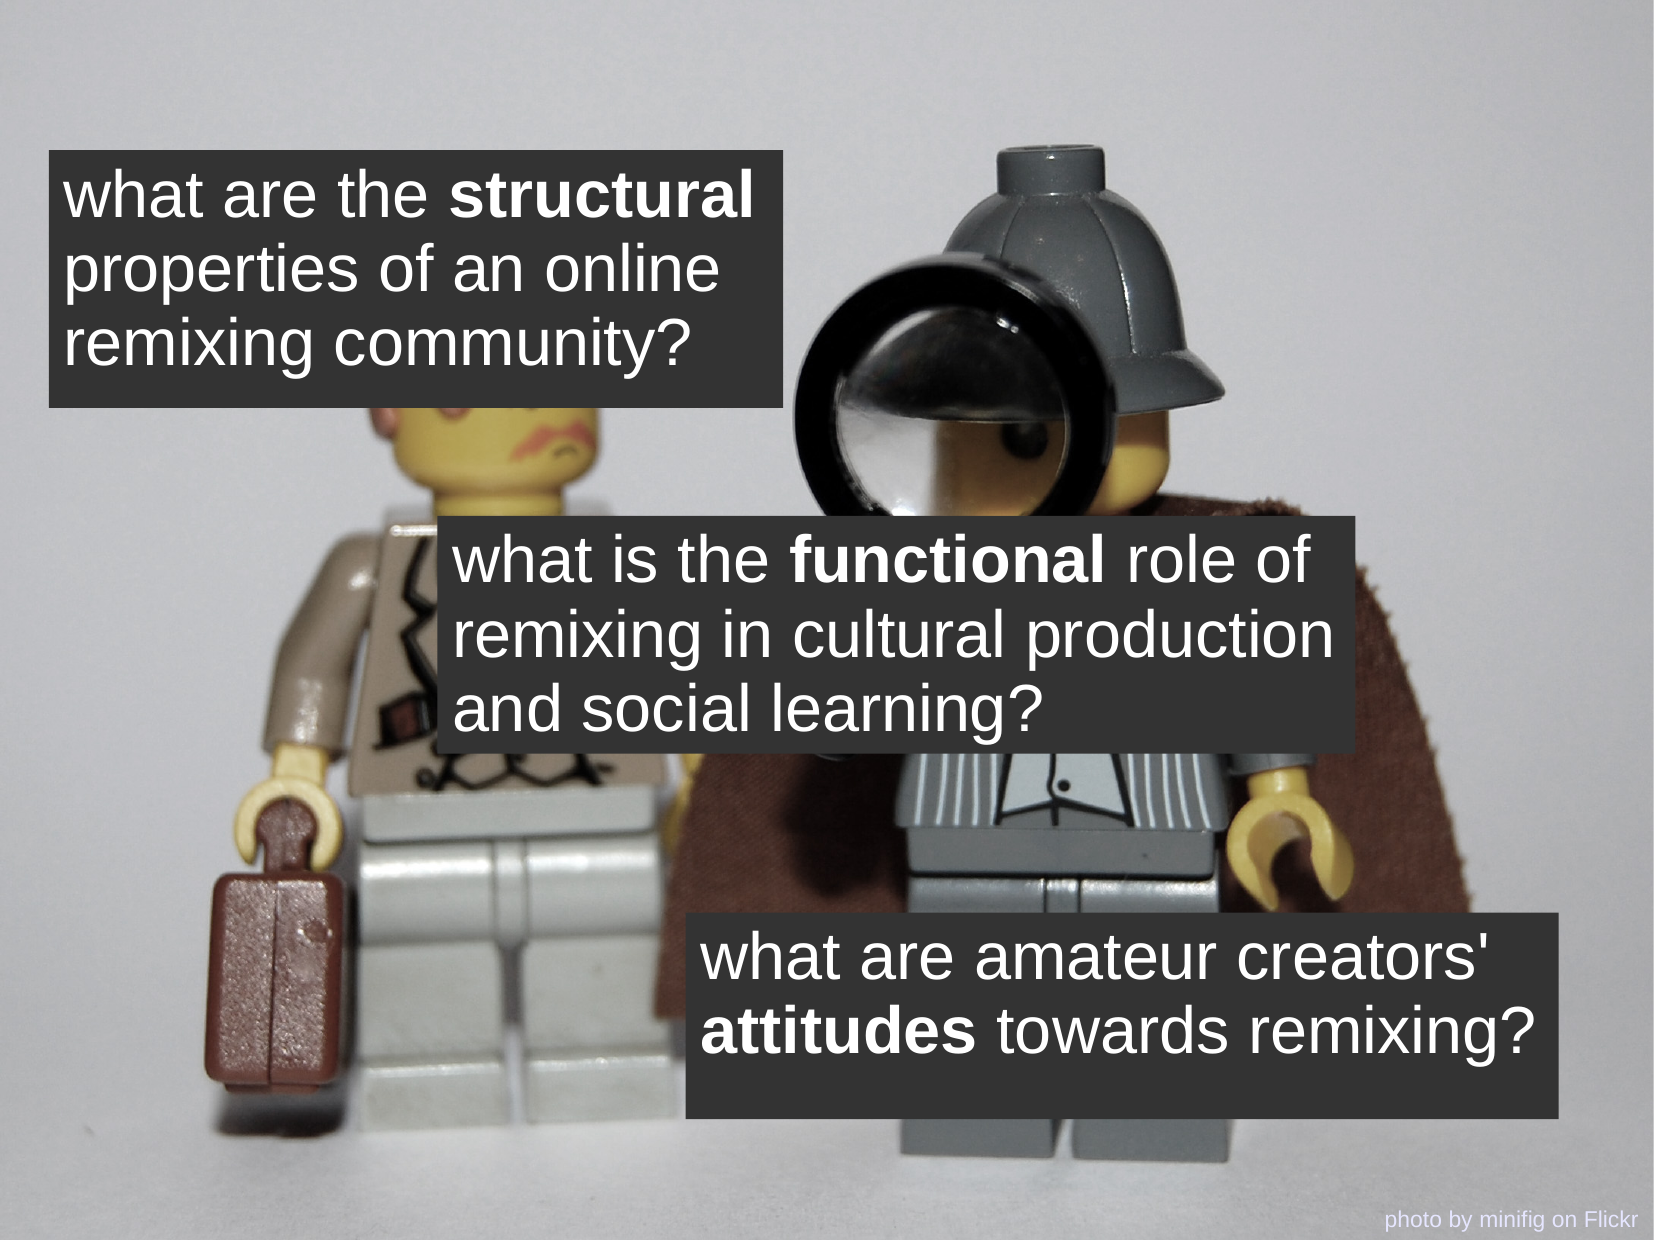

what are the structural properties of an online remixing community?
what is the functional role of remixing in cultural production and social learning?
what are amateur creators' attitudes towards remixing?
photo by minifig on Flickr